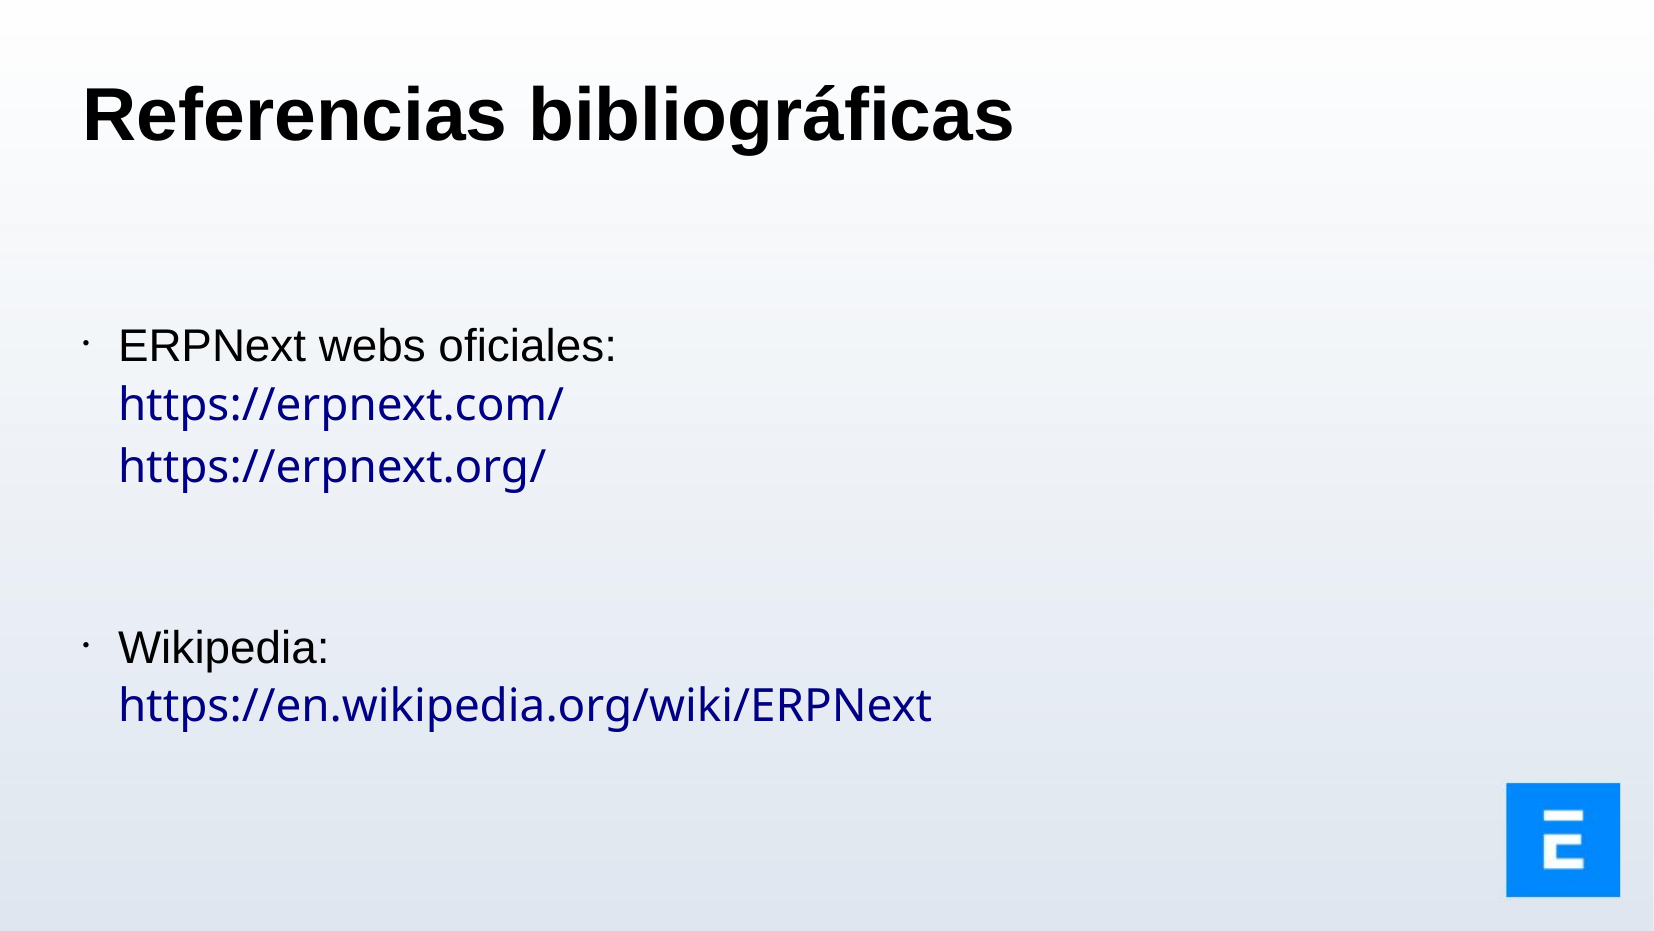

# Referencias bibliográficas
ERPNext webs oficiales:
https://erpnext.com/
https://erpnext.org/
Wikipedia:
https://en.wikipedia.org/wiki/ERPNext